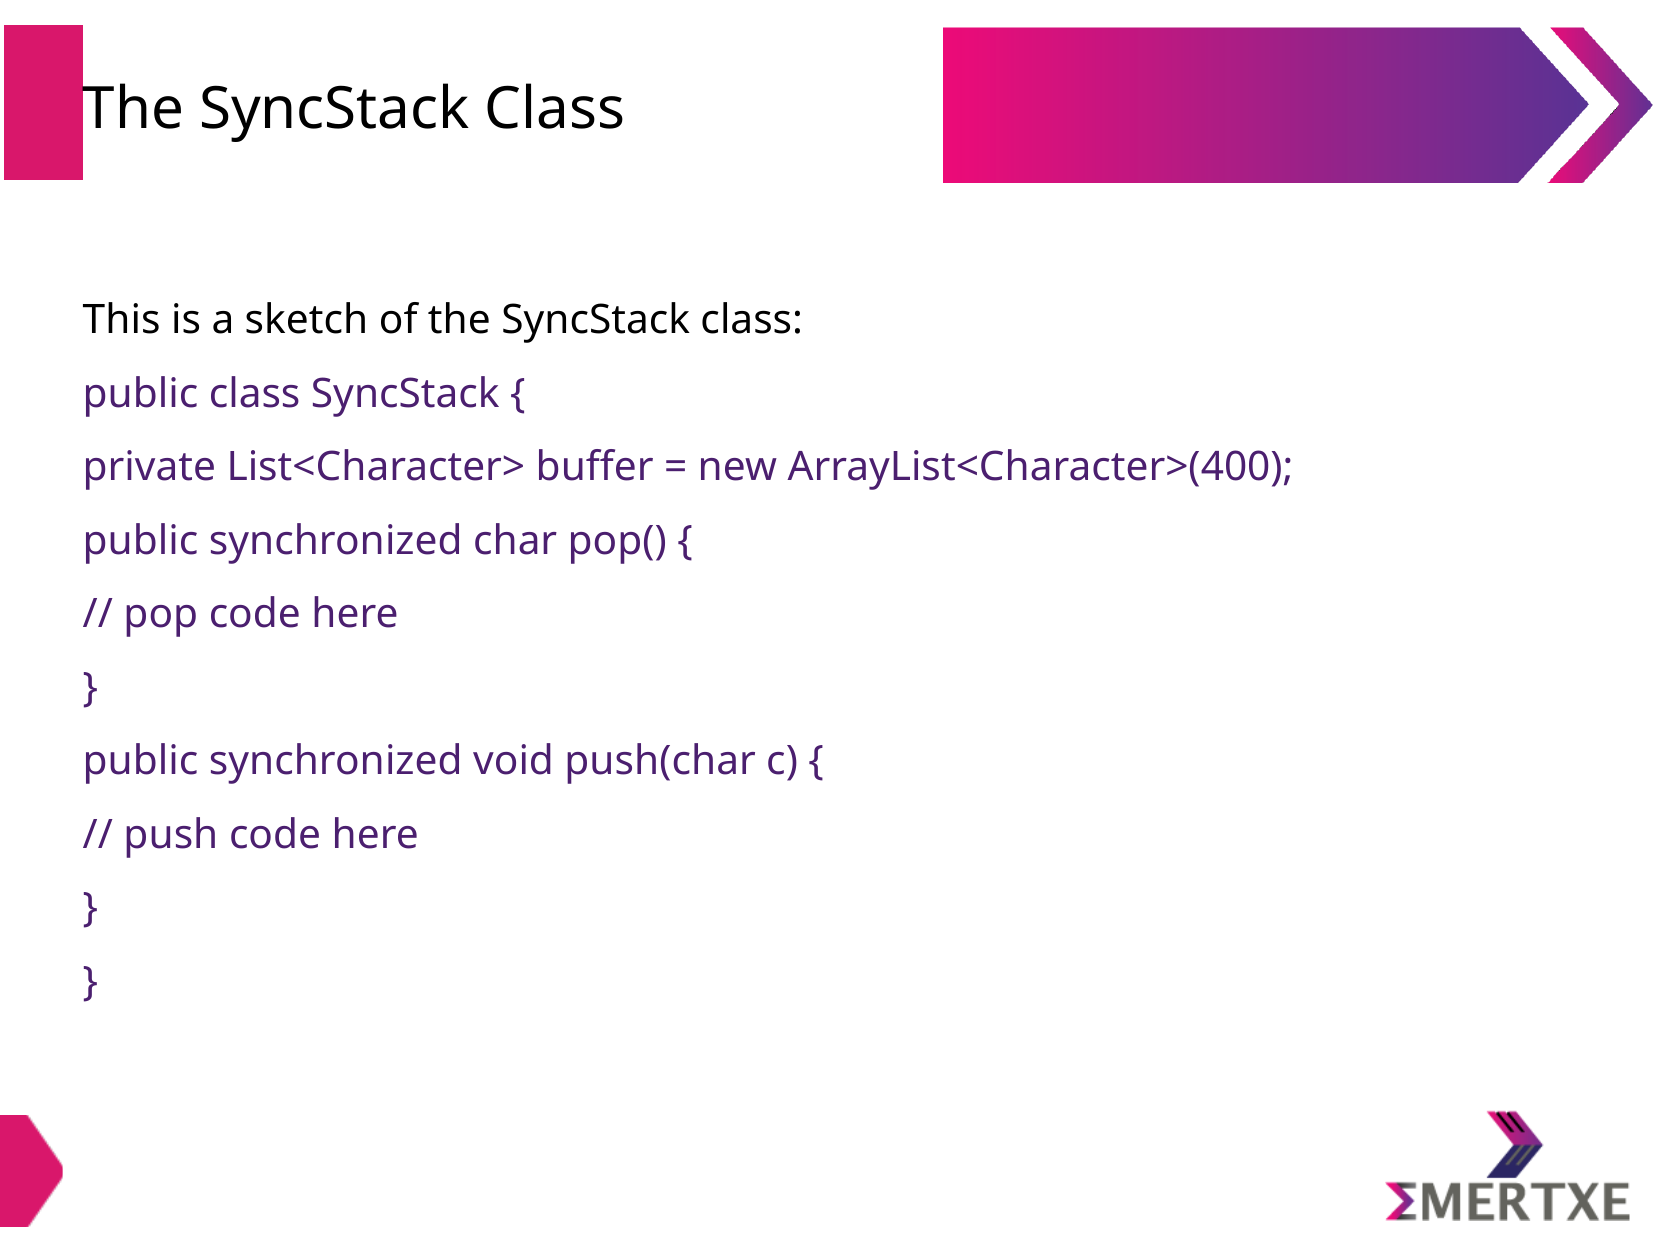

# The SyncStack Class
This is a sketch of the SyncStack class:
public class SyncStack {
private List<Character> buffer = new ArrayList<Character>(400);
public synchronized char pop() {
// pop code here
}
public synchronized void push(char c) {
// push code here
}
}